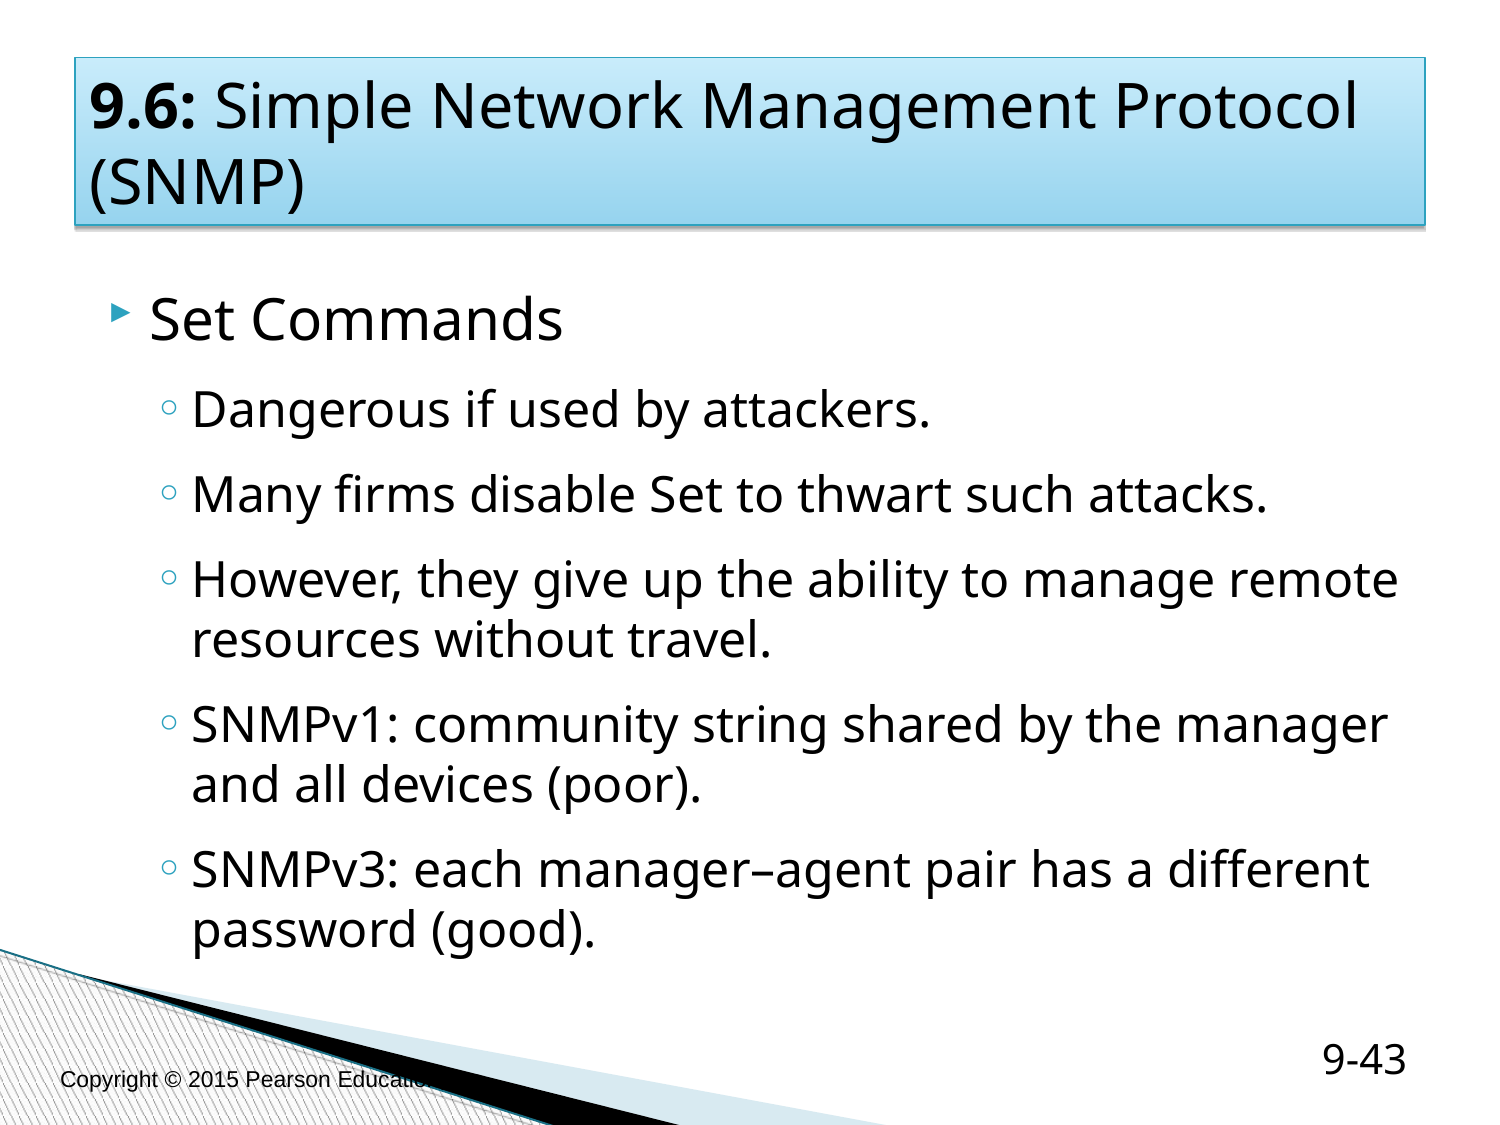

9.6: Simple Network Management Protocol (SNMP)
# Set Commands
Dangerous if used by attackers.
Many firms disable Set to thwart such attacks.
However, they give up the ability to manage remote resources without travel.
SNMPv1: community string shared by the manager and all devices (poor).
SNMPv3: each manager–agent pair has a different password (good).
Copyright © 2015 Pearson Education, Inc.